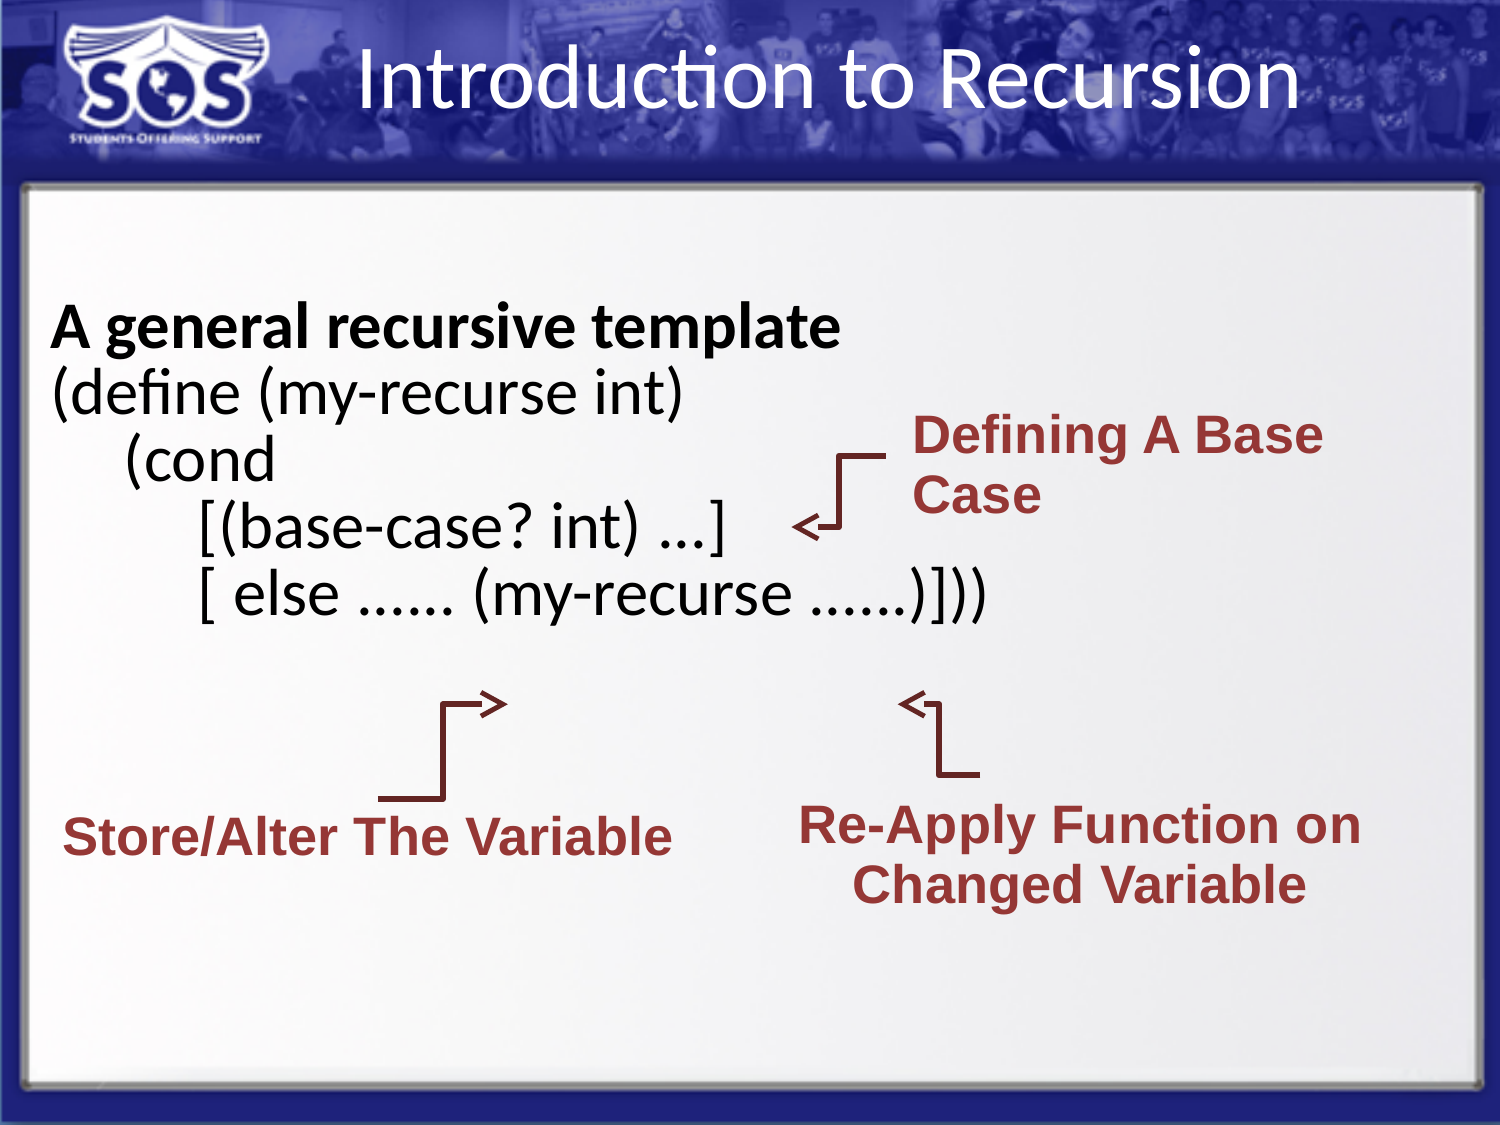

Introduction to Recursion
A general recursive template
(define (my-recurse int)
	(cond
		[(base-case? int) ...]
		[ else ...... (my-recurse ......)]))
Defining A Base Case
Store/Alter The Variable
Re-Apply Function on Changed Variable